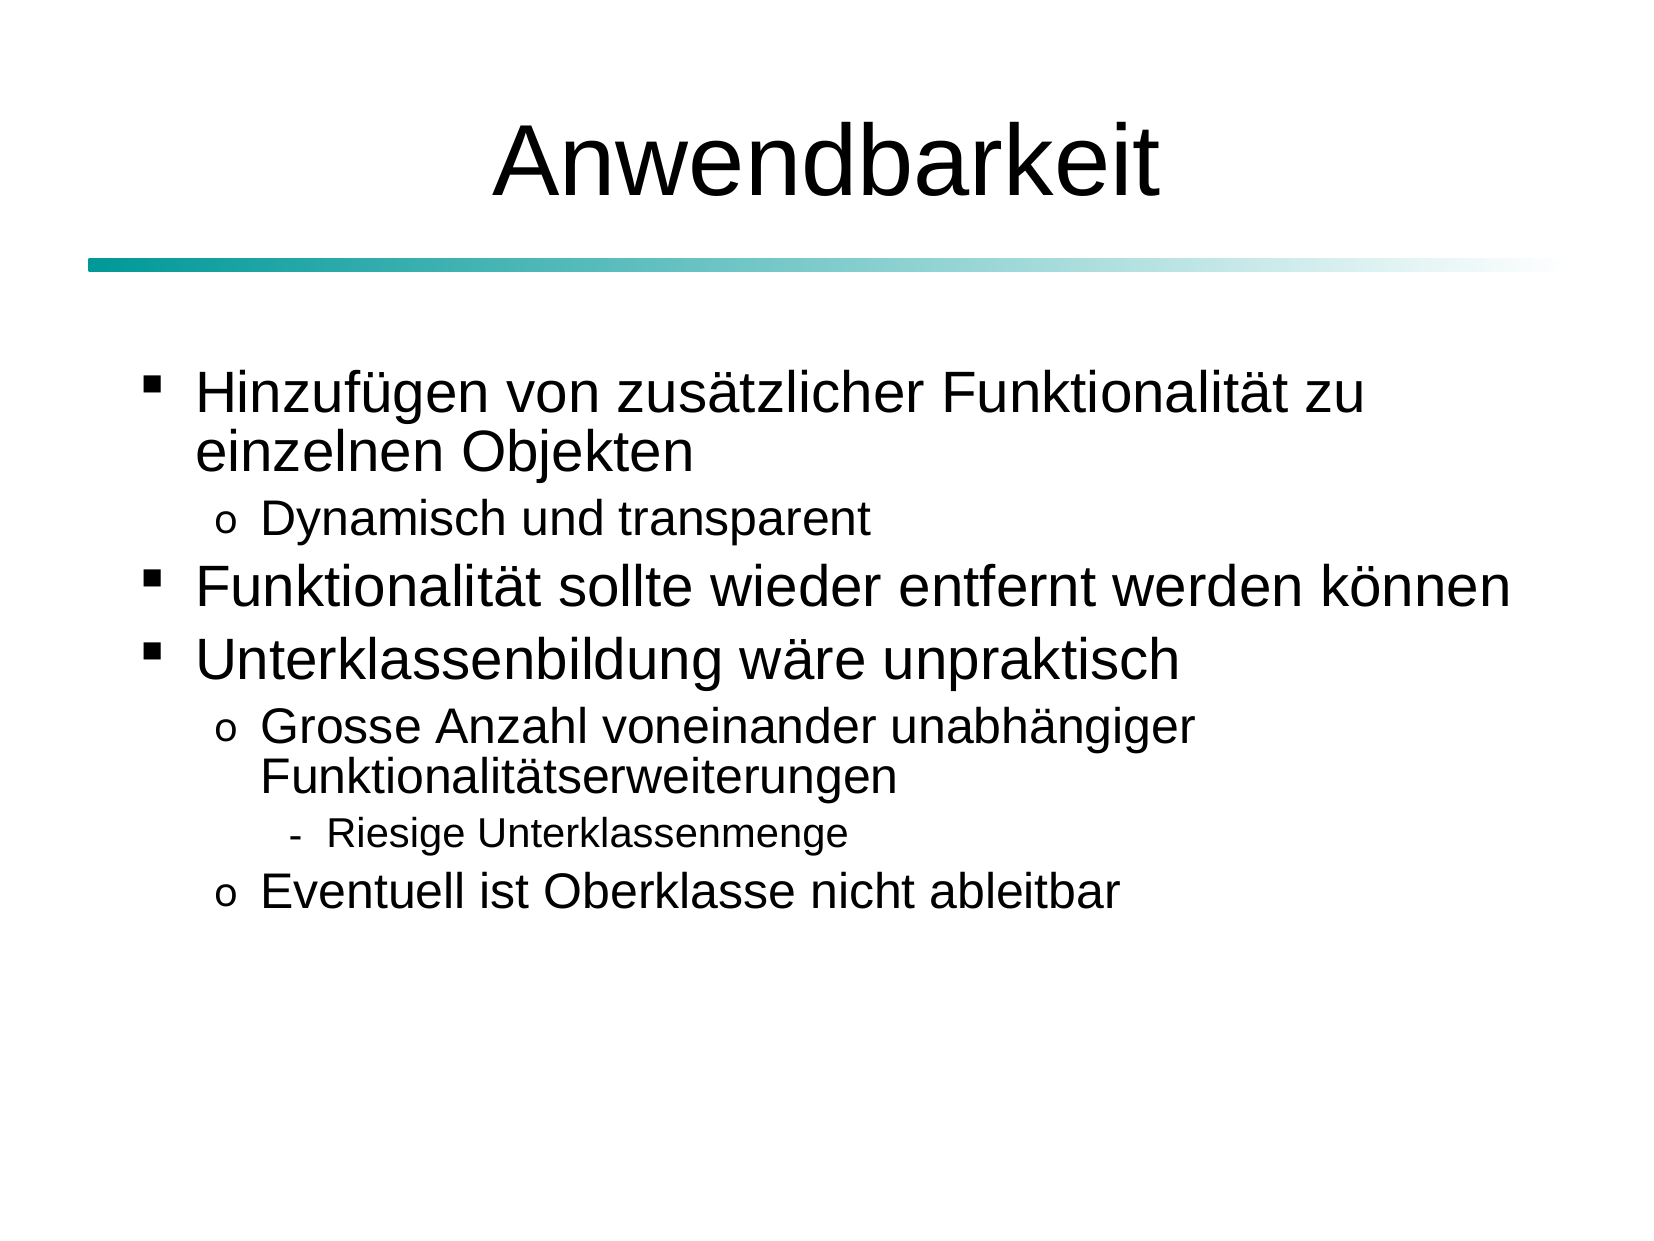

# Anwendbarkeit
Hinzufügen von zusätzlicher Funktionalität zu einzelnen Objekten
Dynamisch und transparent
Funktionalität sollte wieder entfernt werden können
Unterklassenbildung wäre unpraktisch
Grosse Anzahl voneinander unabhängiger Funktionalitätserweiterungen
Riesige Unterklassenmenge
Eventuell ist Oberklasse nicht ableitbar